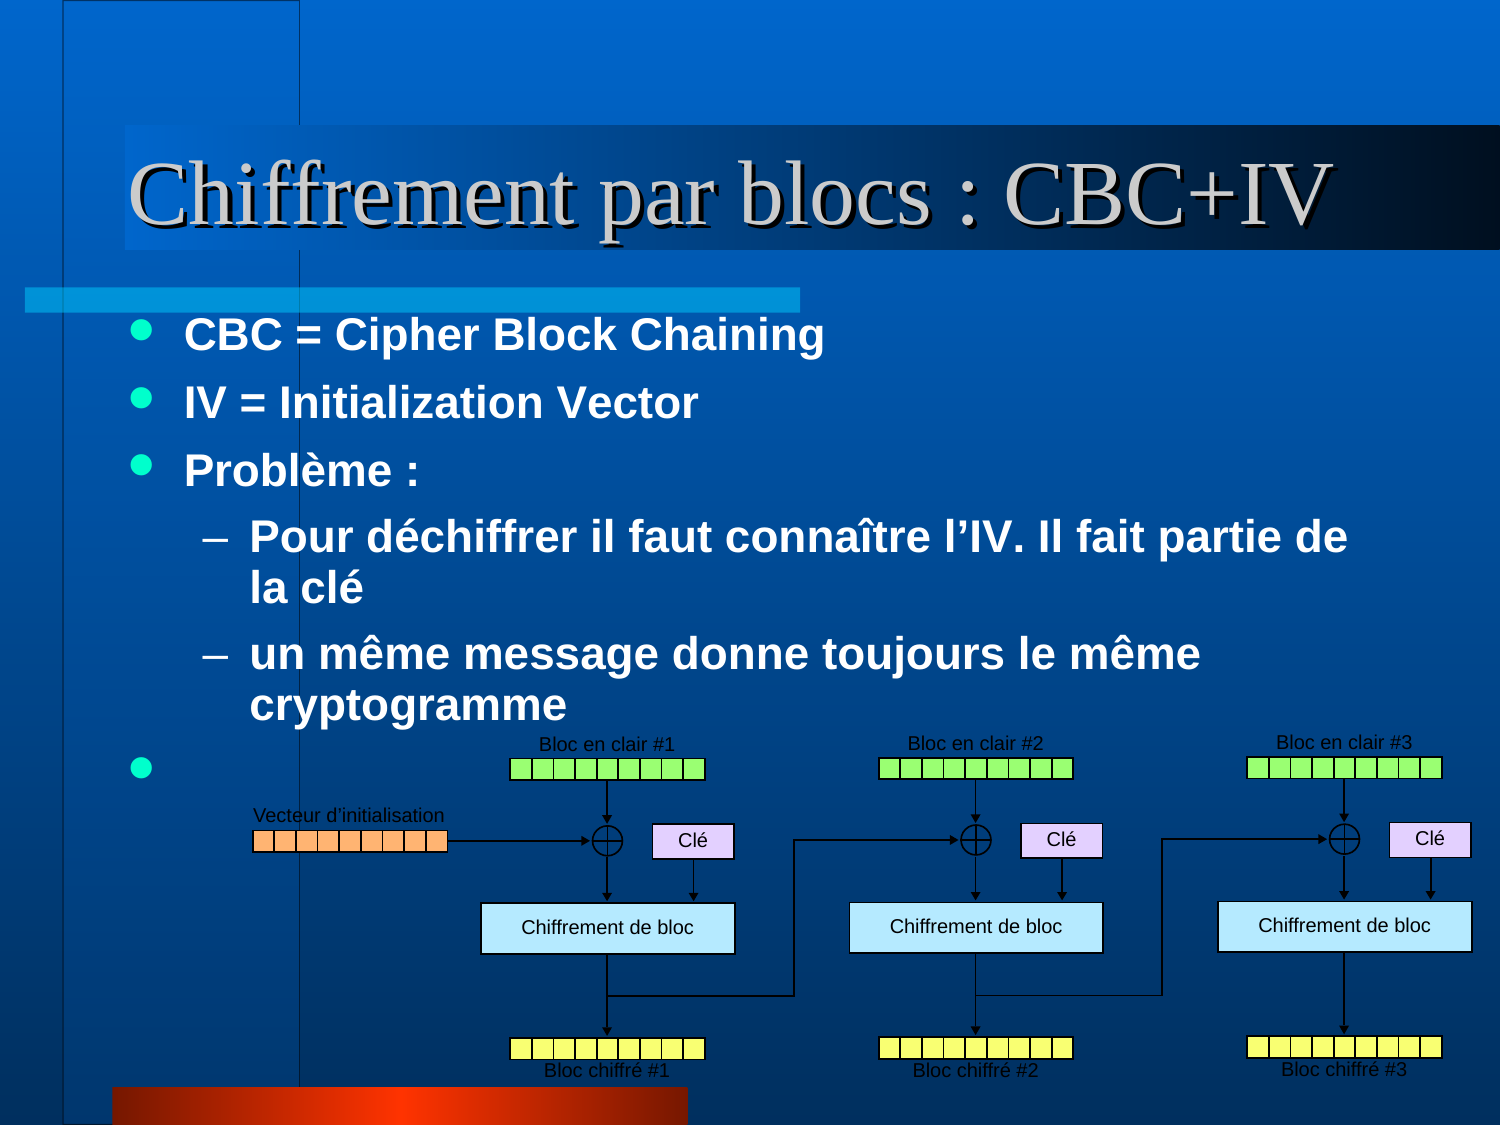

# Chiffrement par blocs : CBC+IV
CBC = Cipher Block Chaining
IV = Initialization Vector
Problème :
Pour déchiffrer il faut connaître l’IV. Il fait partie de la clé
un même message donne toujours le même cryptogramme